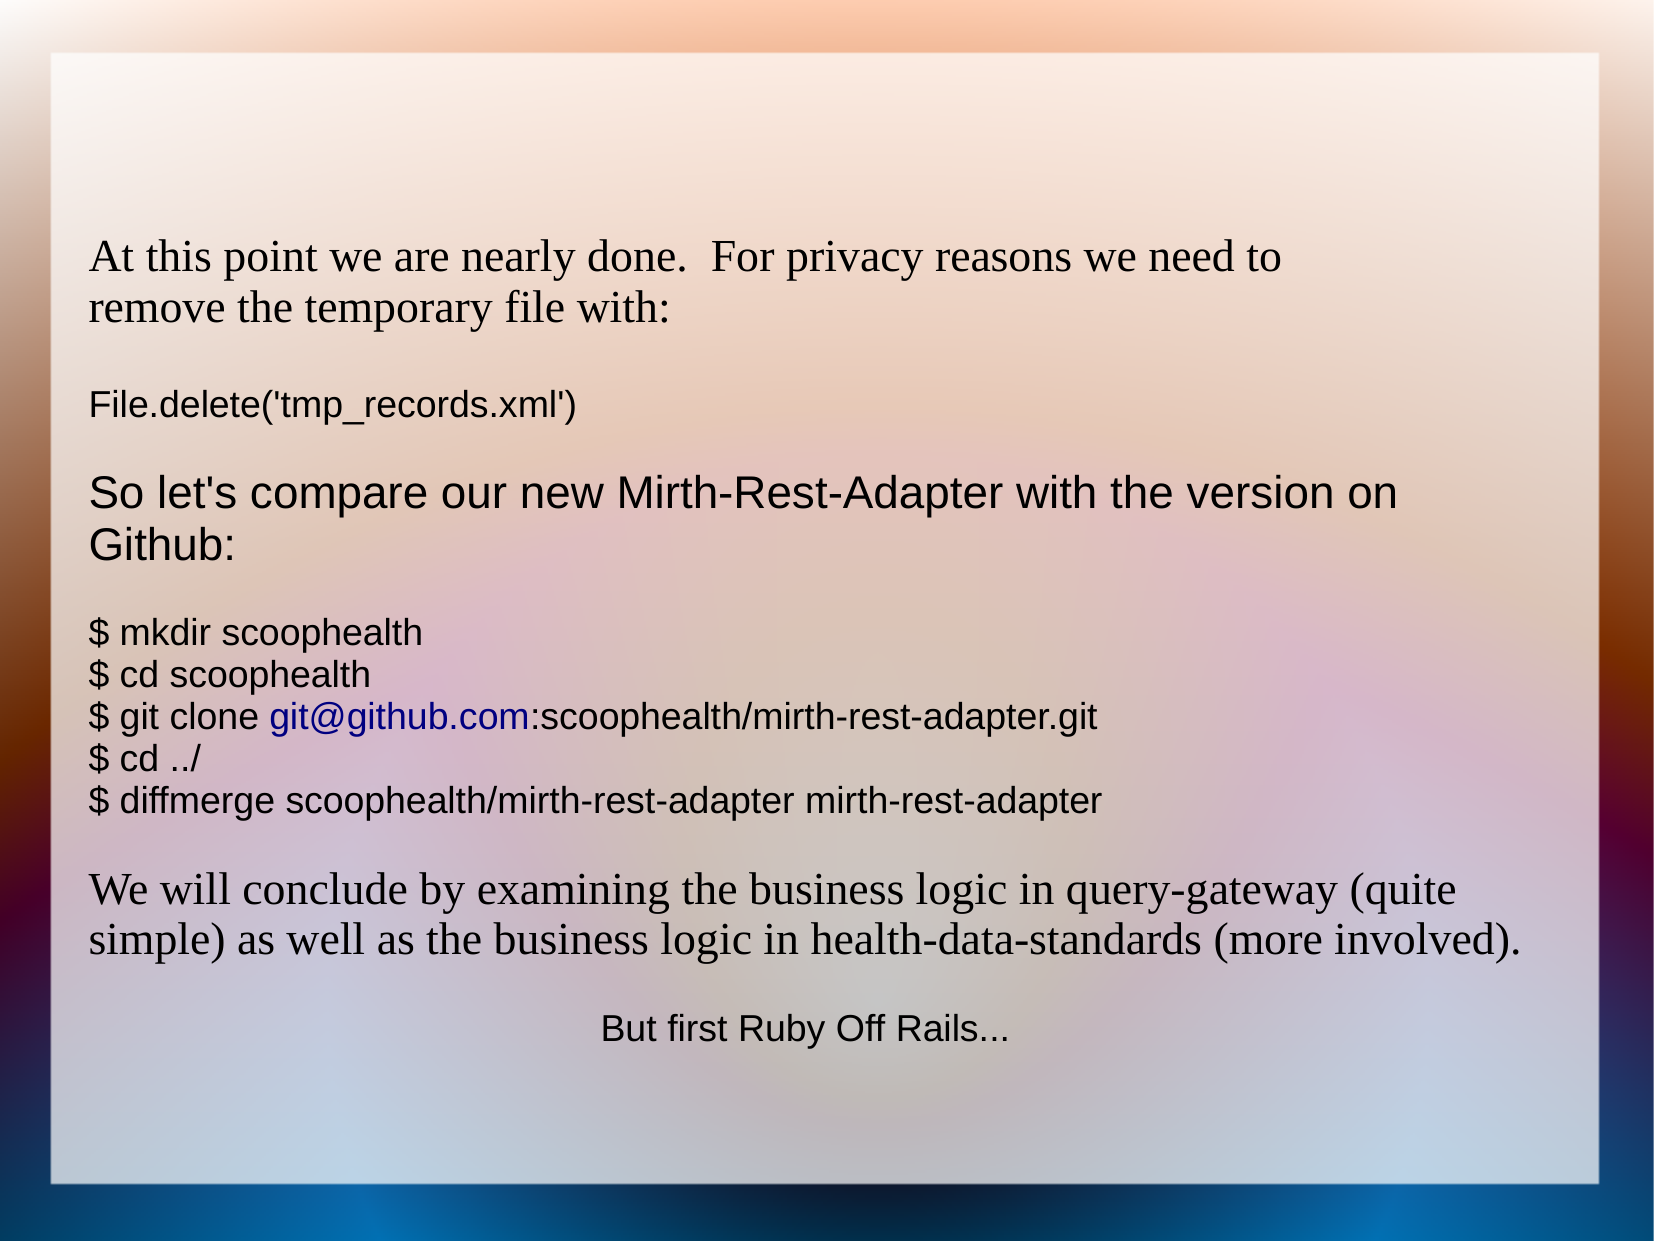

At this point we are nearly done. For privacy reasons we need to
remove the temporary file with:
File.delete('tmp_records.xml')
So let's compare our new Mirth-Rest-Adapter with the version on
Github:
$ mkdir scoophealth
$ cd scoophealth
$ git clone git@github.com:scoophealth/mirth-rest-adapter.git
$ cd ../
$ diffmerge scoophealth/mirth-rest-adapter mirth-rest-adapter
We will conclude by examining the business logic in query-gateway (quite
simple) as well as the business logic in health-data-standards (more involved).
But first Ruby Off Rails...